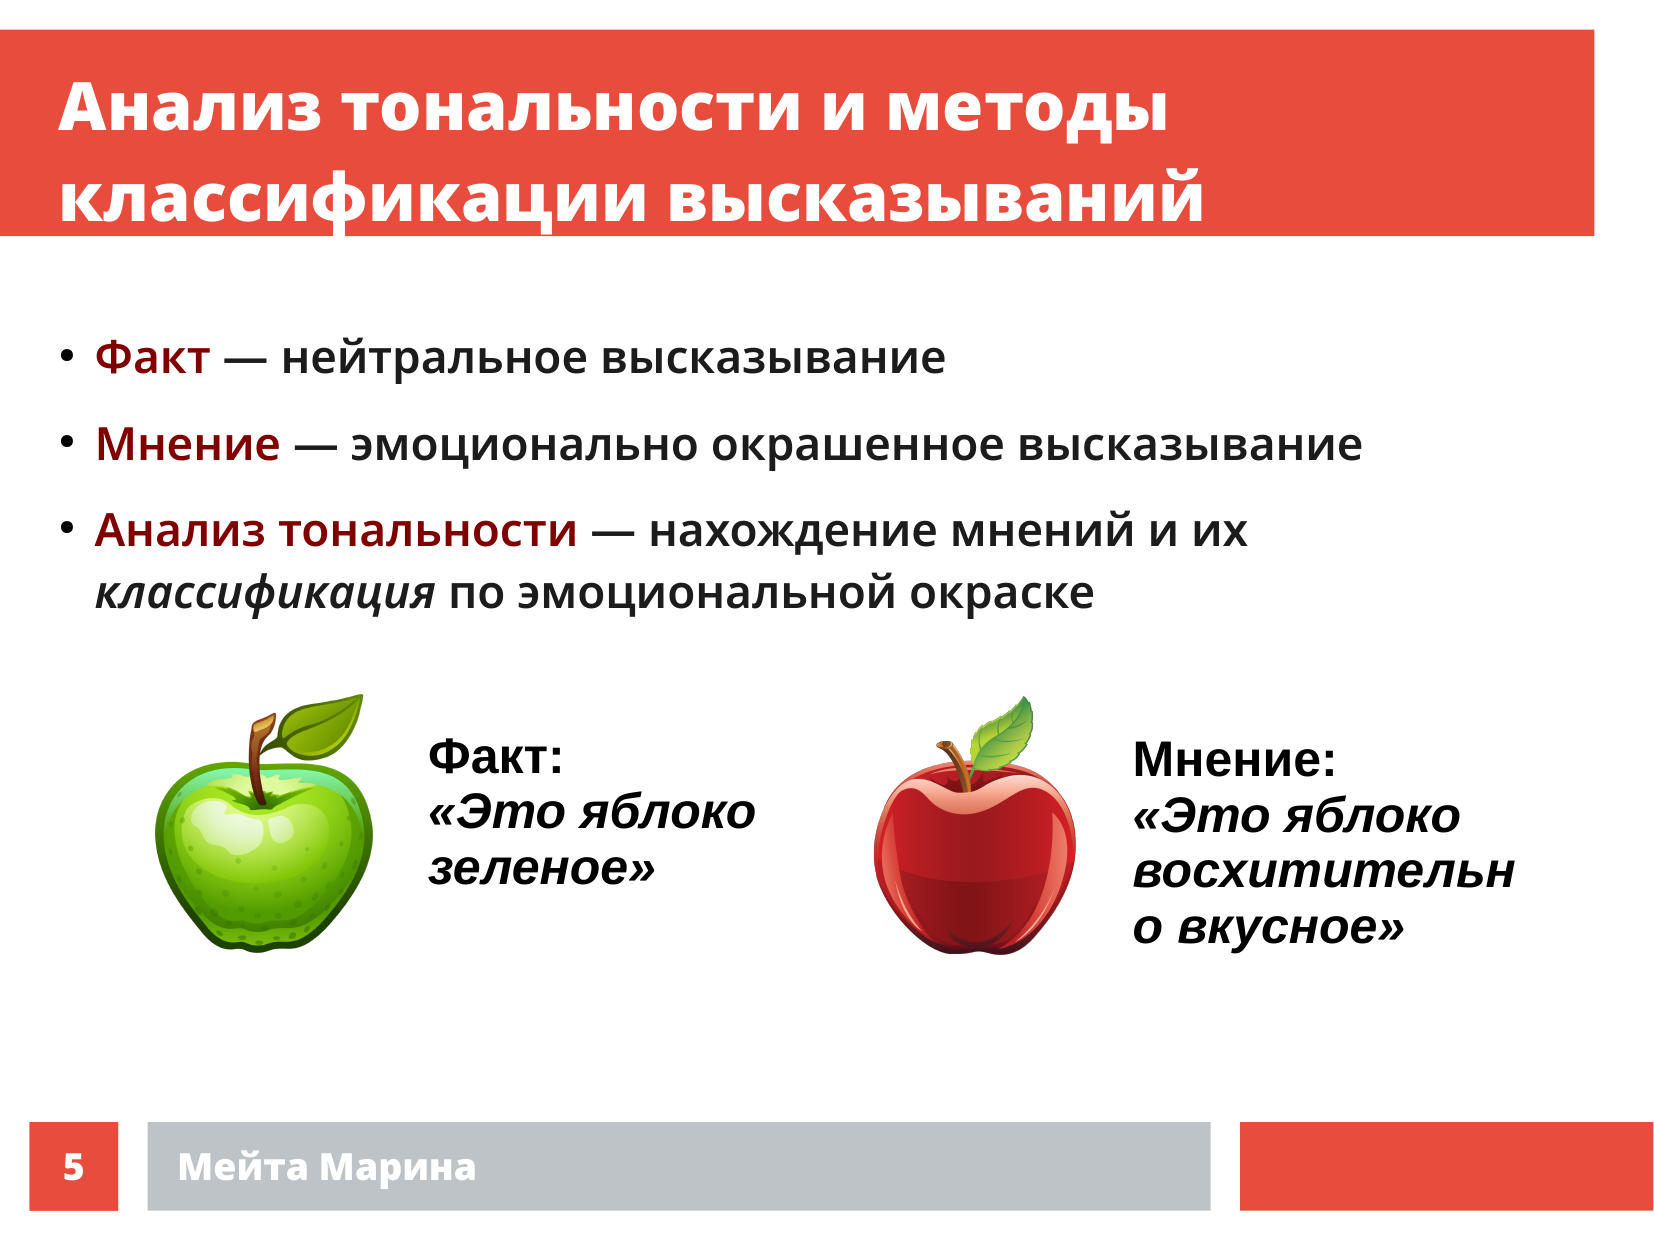

# Анализ тональности и методы классификации высказываний
Факт — нейтральное высказывание
Мнение — эмоционально окрашенное высказывание
Анализ тональности — нахождение мнений и их классификация по эмоциональной окраске
Факт:
«Это яблоко зеленое»
Мнение:
«Это яблоко восхитительно вкусное»
5
Мейта Марина